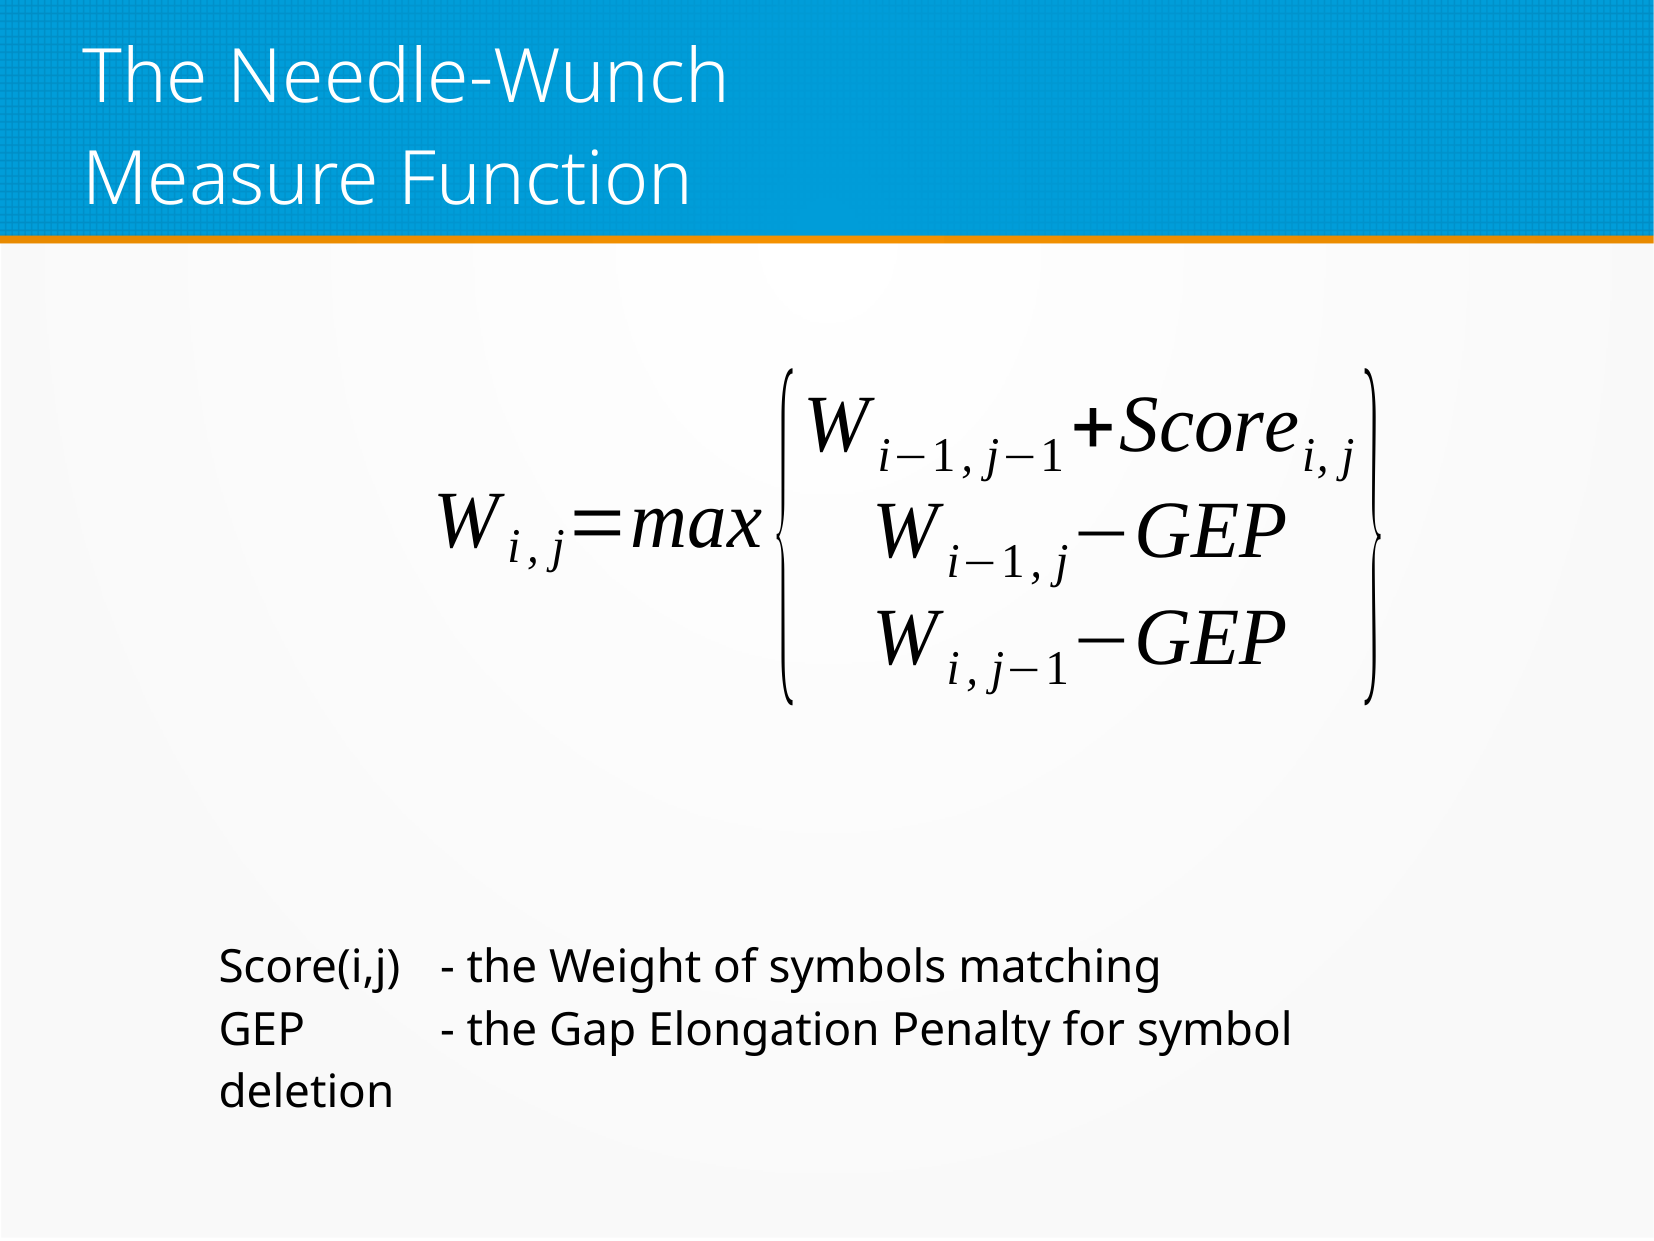

# The Needle-Wunch Measure Function
Score(i,j)	- the Weight of symbols matching
GEP		- the Gap Elongation Penalty for symbol deletion